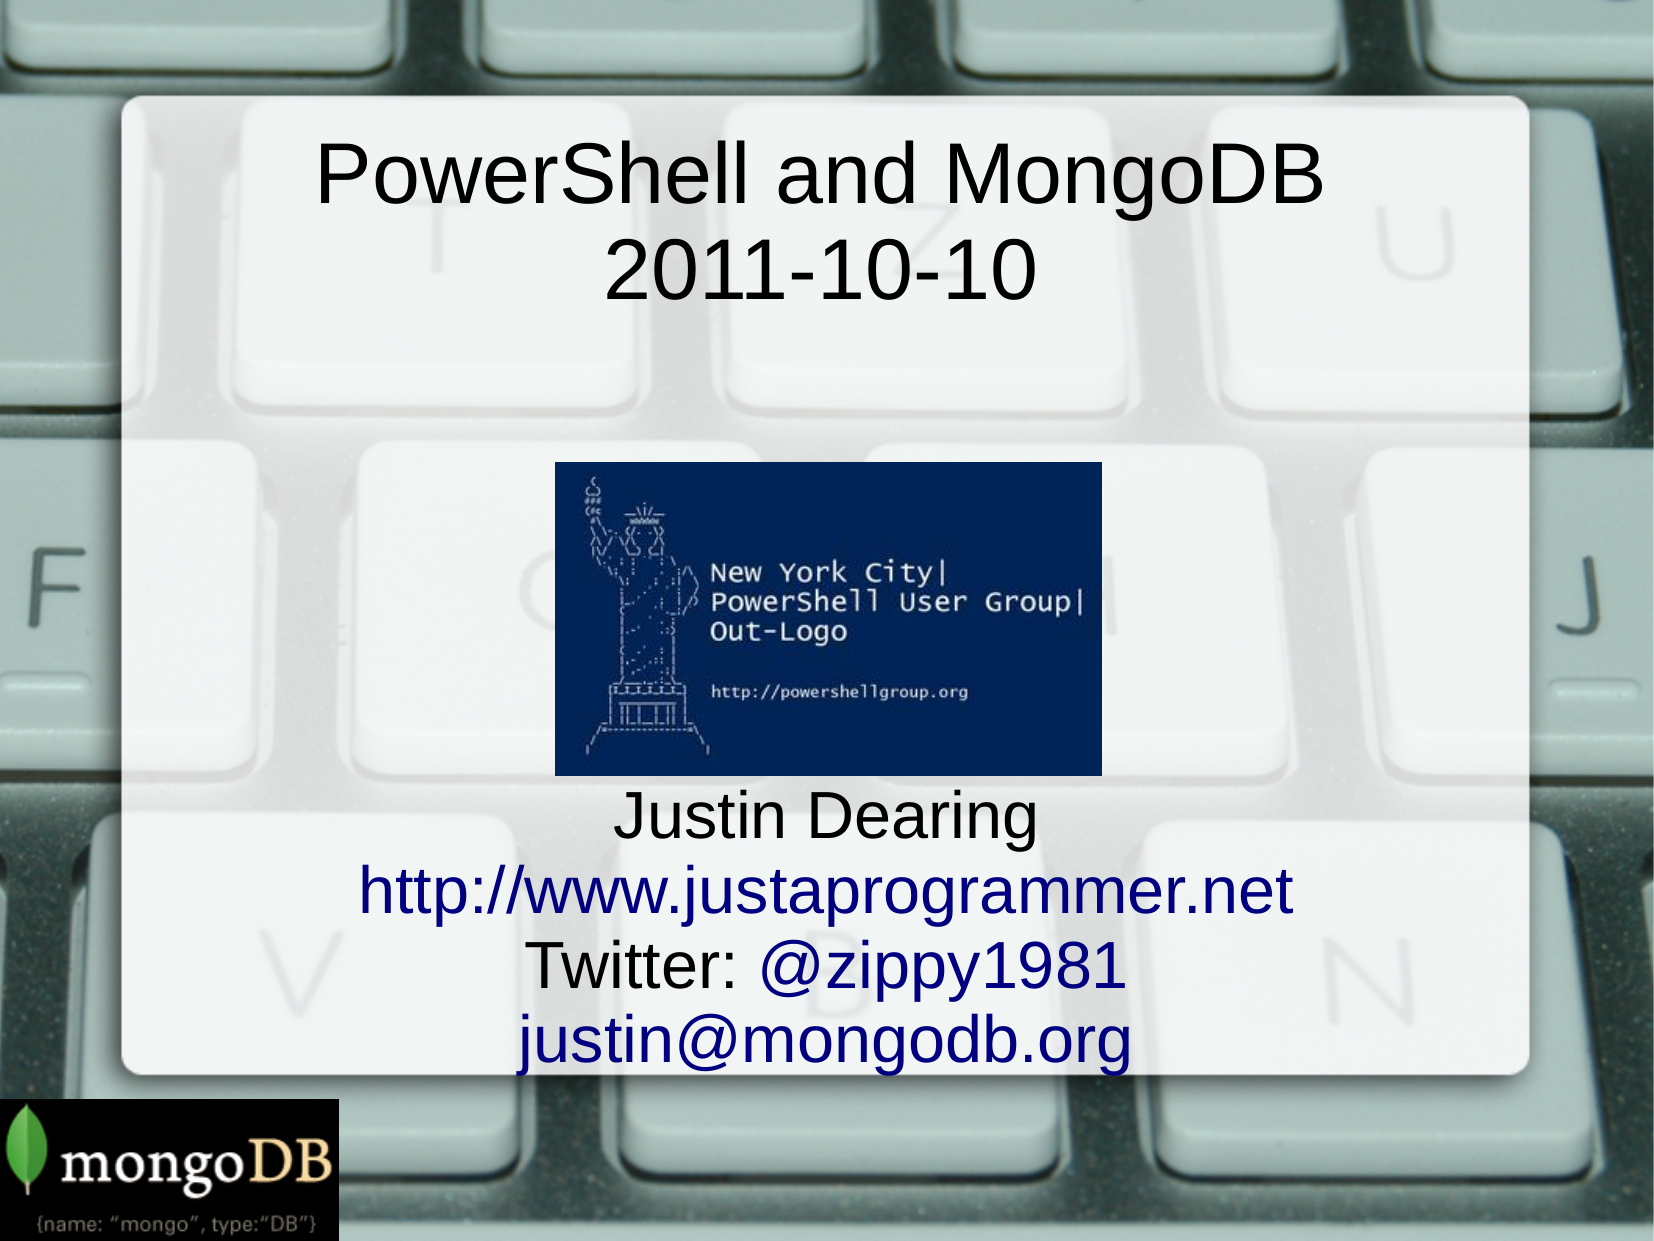

# PowerShell and MongoDB 2011-10-10
Justin Dearing
http://www.justaprogrammer.net
Twitter: @zippy1981
justin@mongodb.org